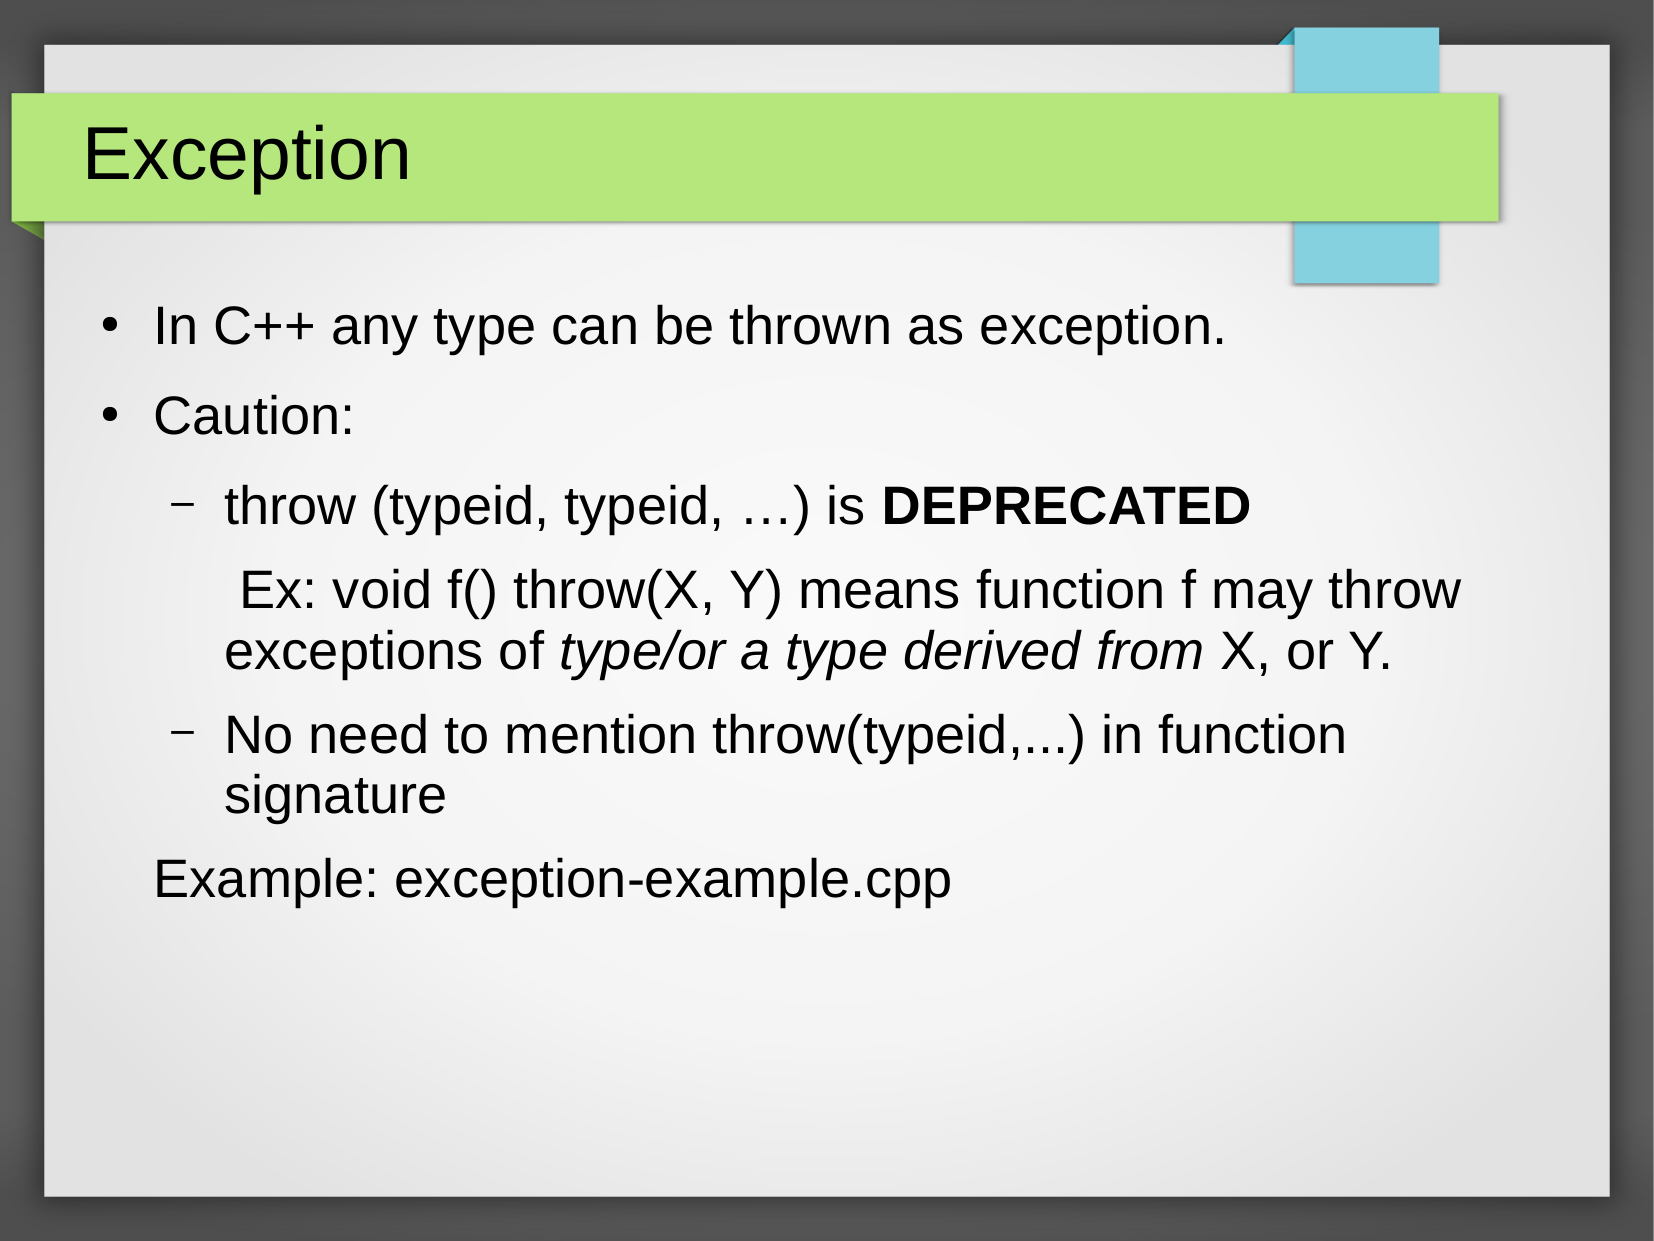

# Exception
In C++ any type can be thrown as exception.
Caution:
throw (typeid, typeid, …) is DEPRECATED
 Ex: void f() throw(X, Y) means function f may throw exceptions of type/or a type derived from X, or Y.
No need to mention throw(typeid,...) in function signature
Example: exception-example.cpp